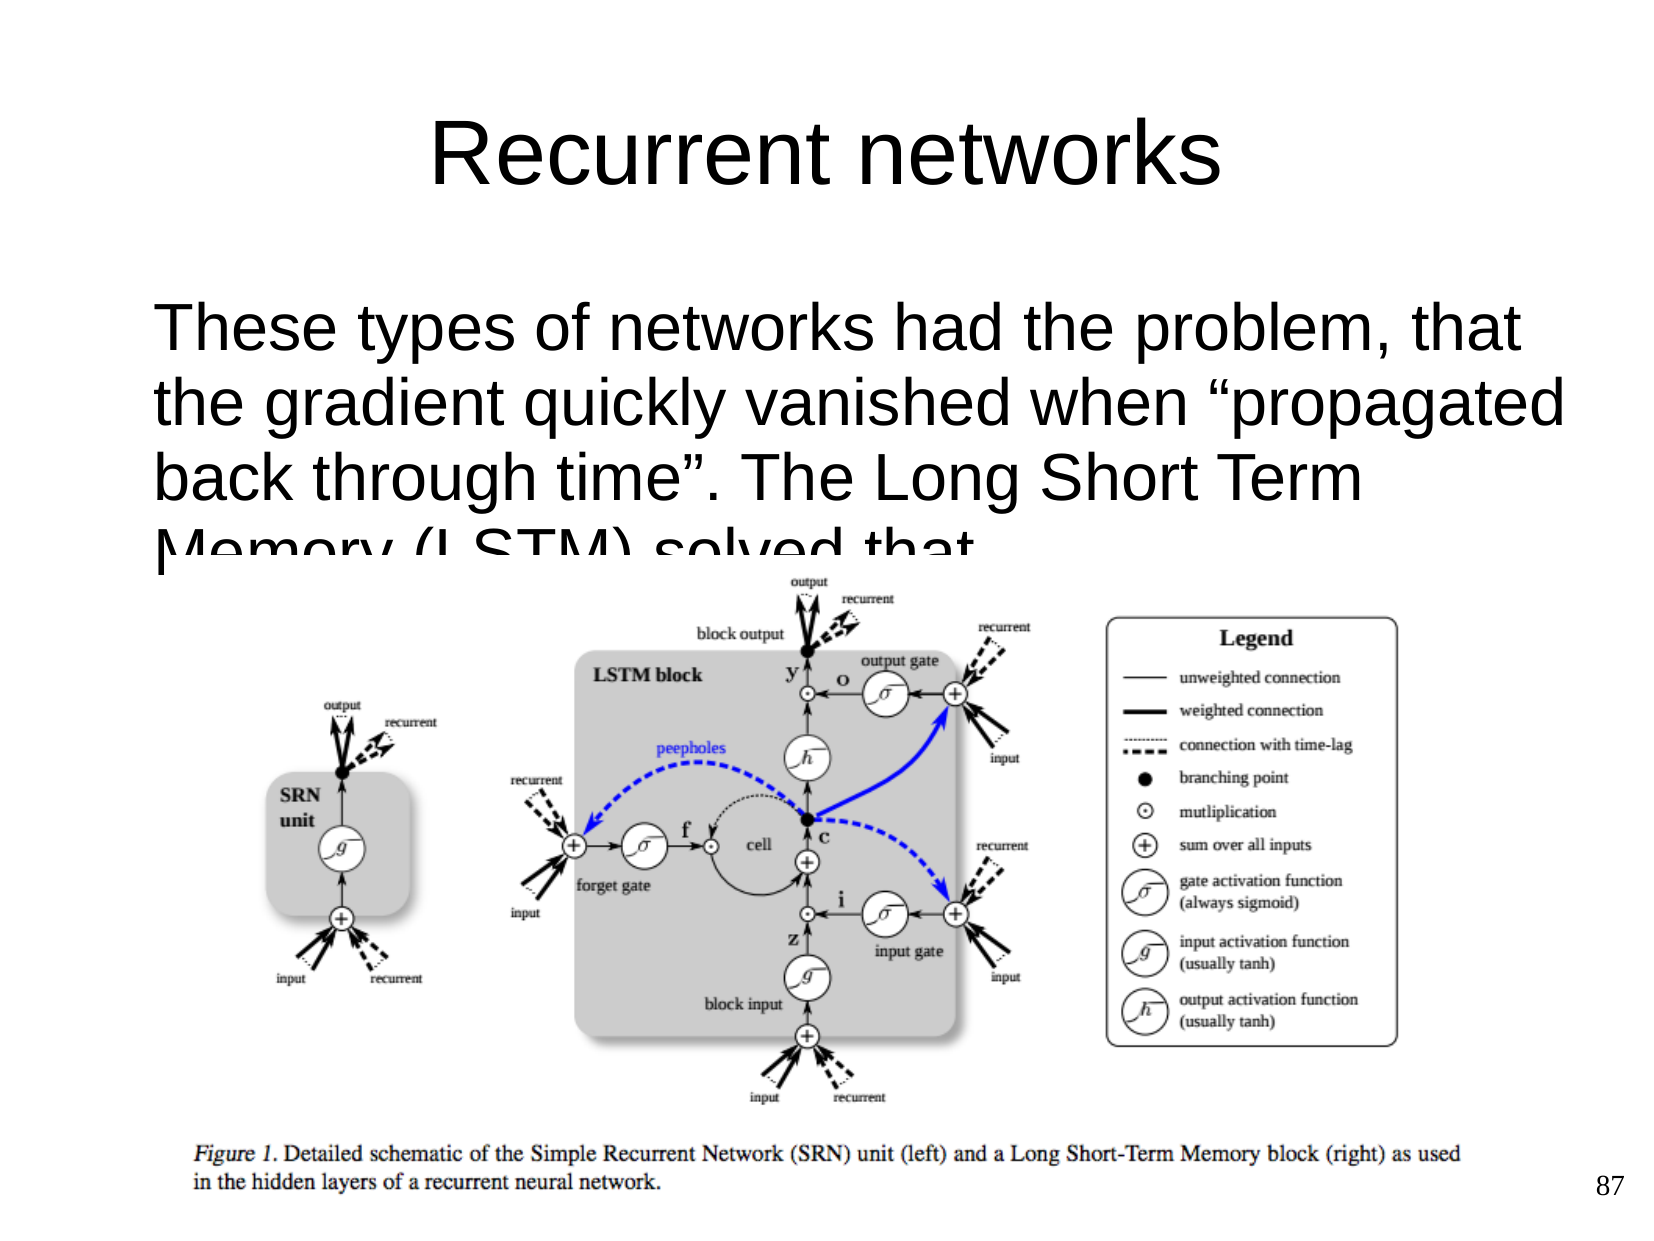

# Recurrent networks
These types of networks had the problem, that the gradient quickly vanished when “propagated back through time”. The Long Short Term Memory (LSTM) solved that.
87